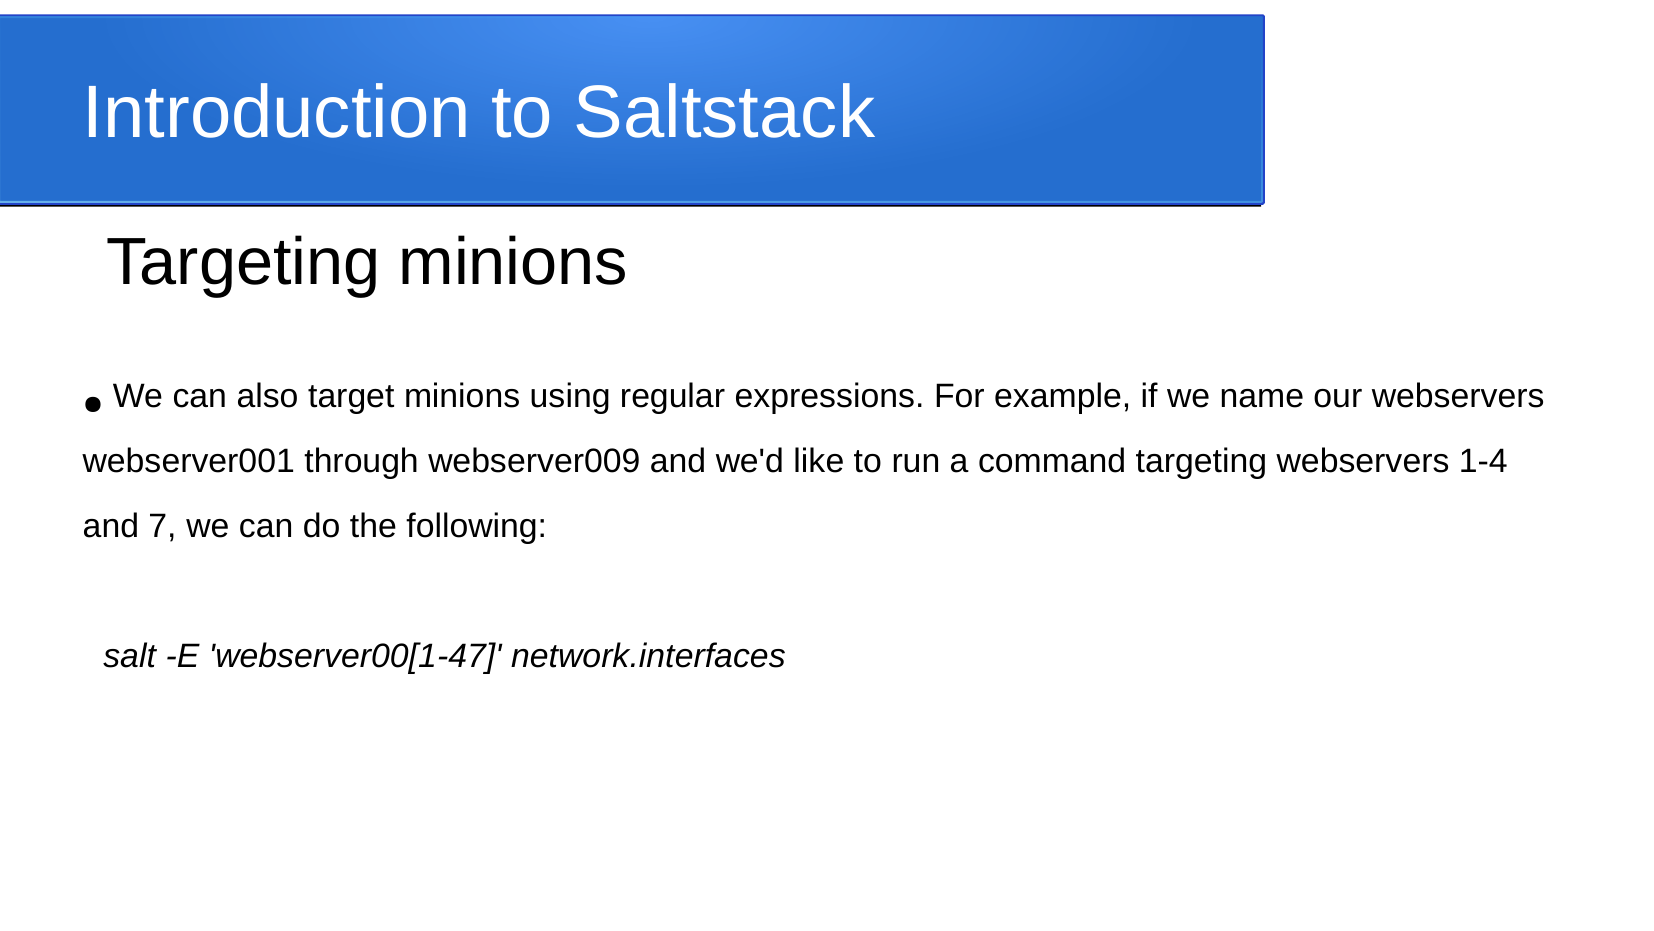

# Introduction to Saltstack
Targeting minions
 We can also target minions using regular expressions. For example, if we name our webservers webserver001 through webserver009 and we'd like to run a command targeting webservers 1-4 and 7, we can do the following:
salt -E 'webserver00[1-47]' network.interfaces